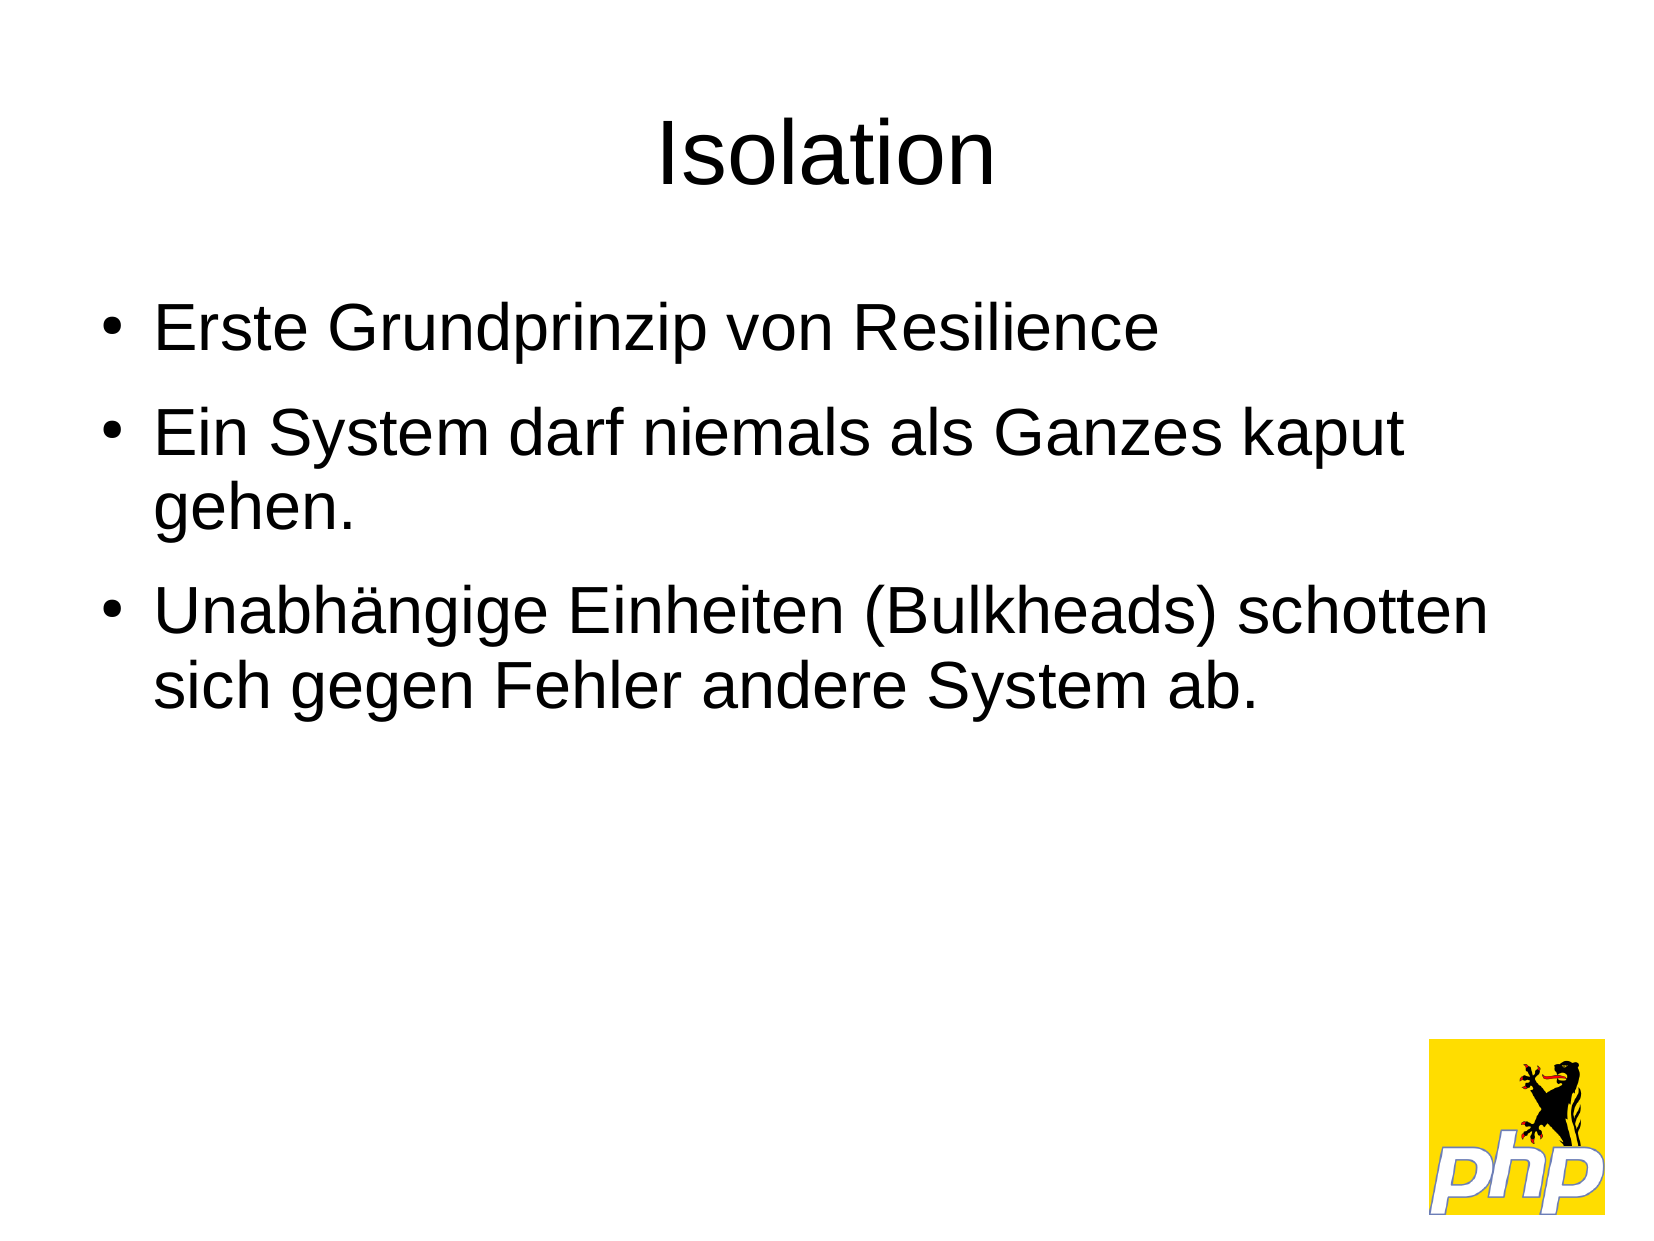

# Isolation
Erste Grundprinzip von Resilience
Ein System darf niemals als Ganzes kaput gehen.
Unabhängige Einheiten (Bulkheads) schotten sich gegen Fehler andere System ab.